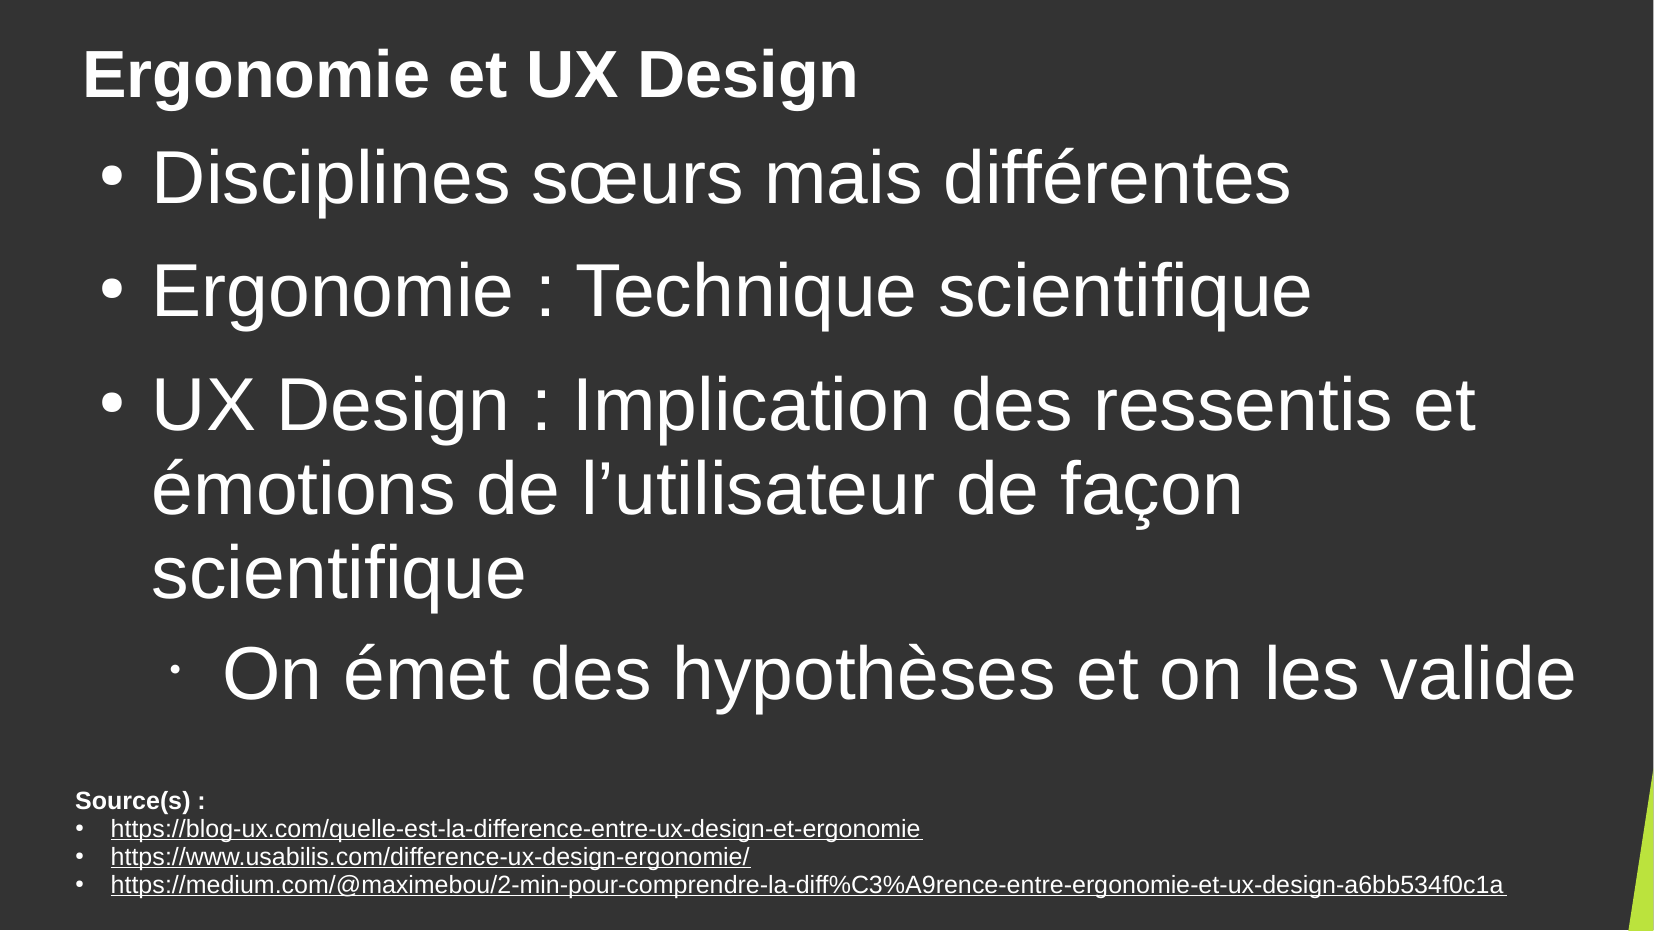

# Ergonomie et UX Design
Disciplines sœurs mais différentes
Ergonomie : Technique scientifique
UX Design : Implication des ressentis et émotions de l’utilisateur de façon scientifique
On émet des hypothèses et on les valide
Source(s) :
https://blog-ux.com/quelle-est-la-difference-entre-ux-design-et-ergonomie
https://www.usabilis.com/difference-ux-design-ergonomie/
https://medium.com/@maximebou/2-min-pour-comprendre-la-diff%C3%A9rence-entre-ergonomie-et-ux-design-a6bb534f0c1a